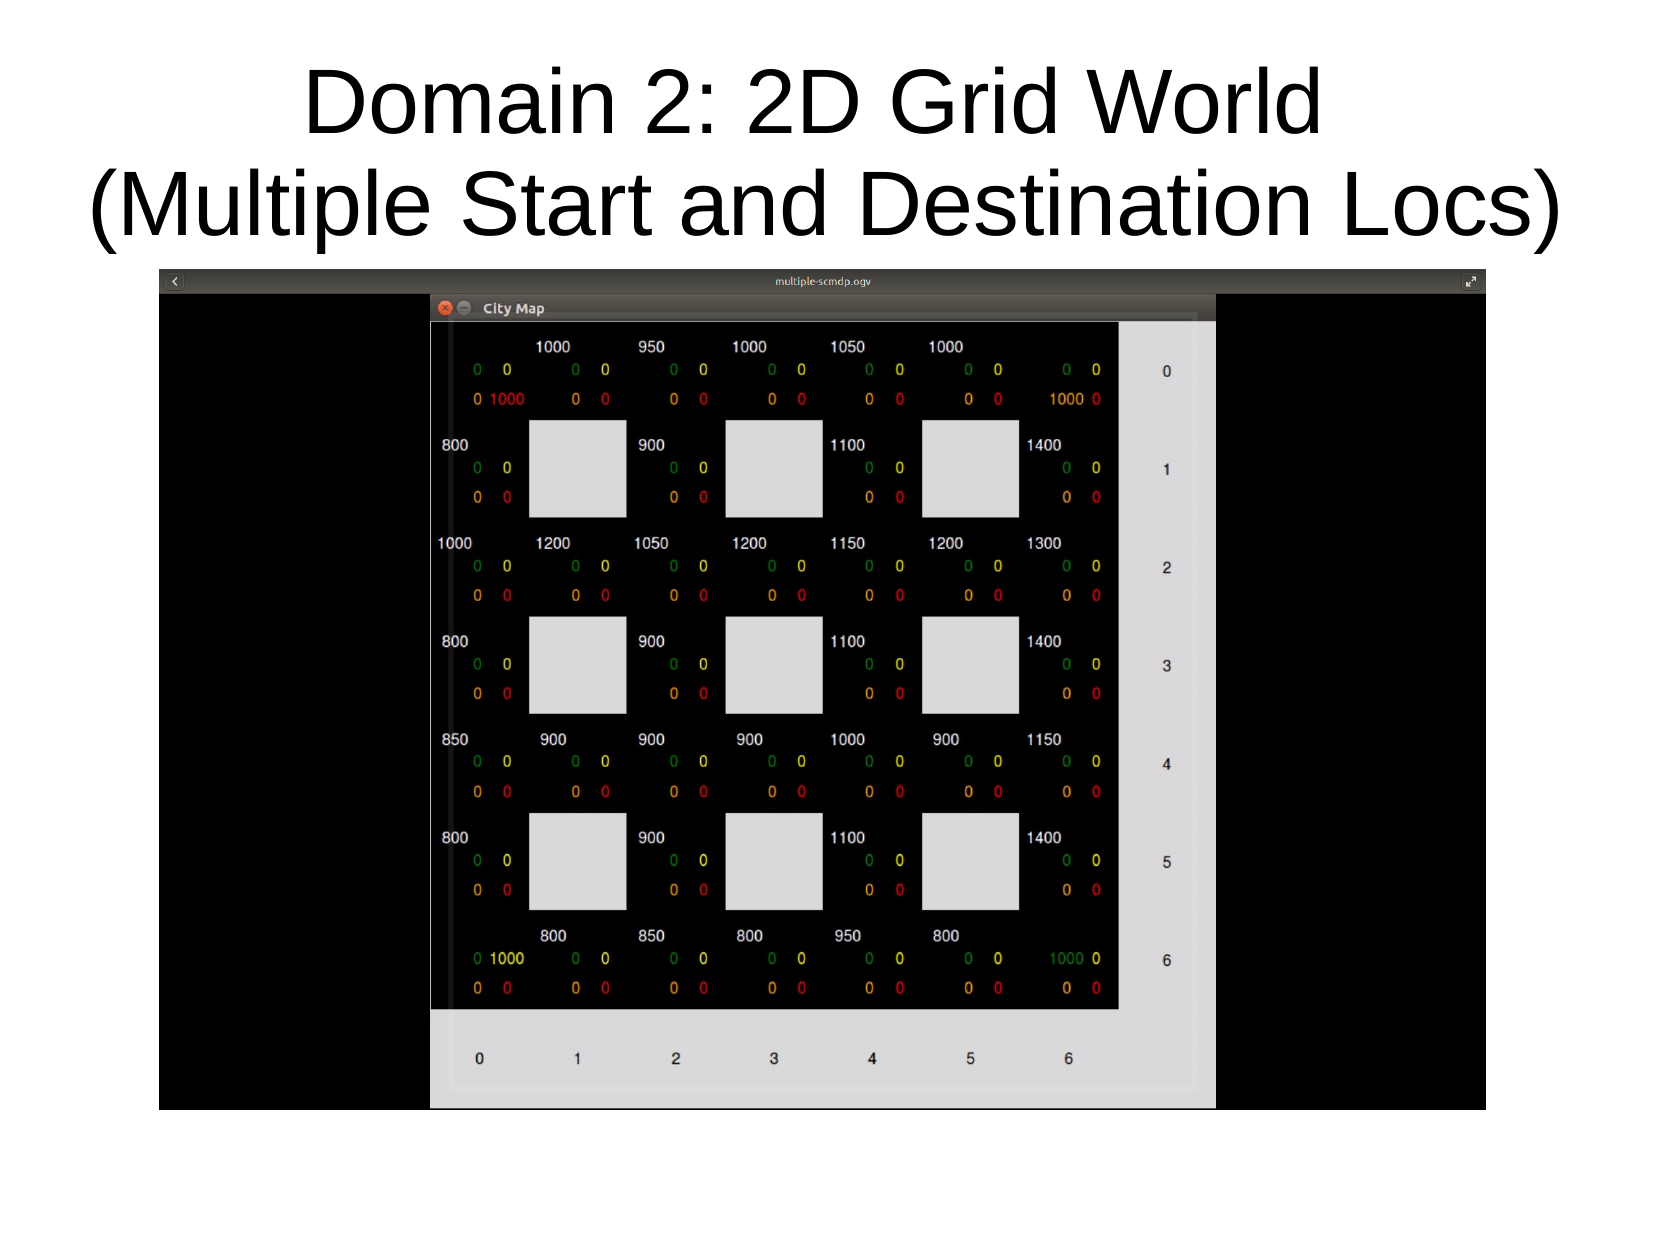

# Domain 2: 2D Grid World (Multiple Start and Destination Locs)